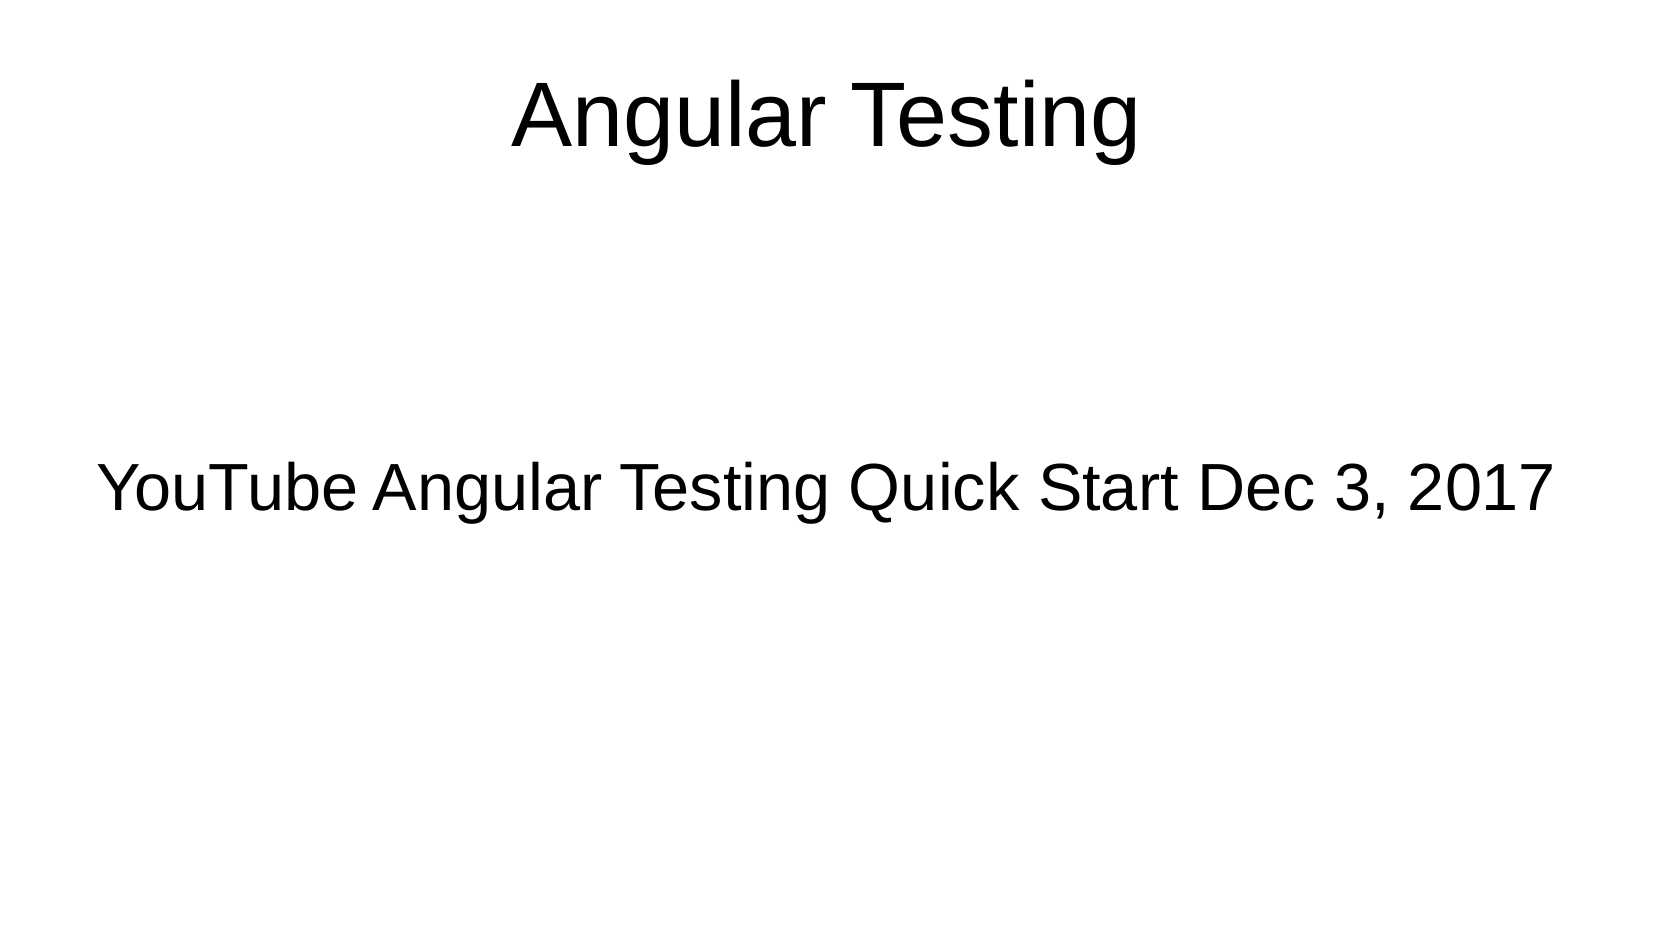

# Angular Testing
YouTube Angular Testing Quick Start Dec 3, 2017